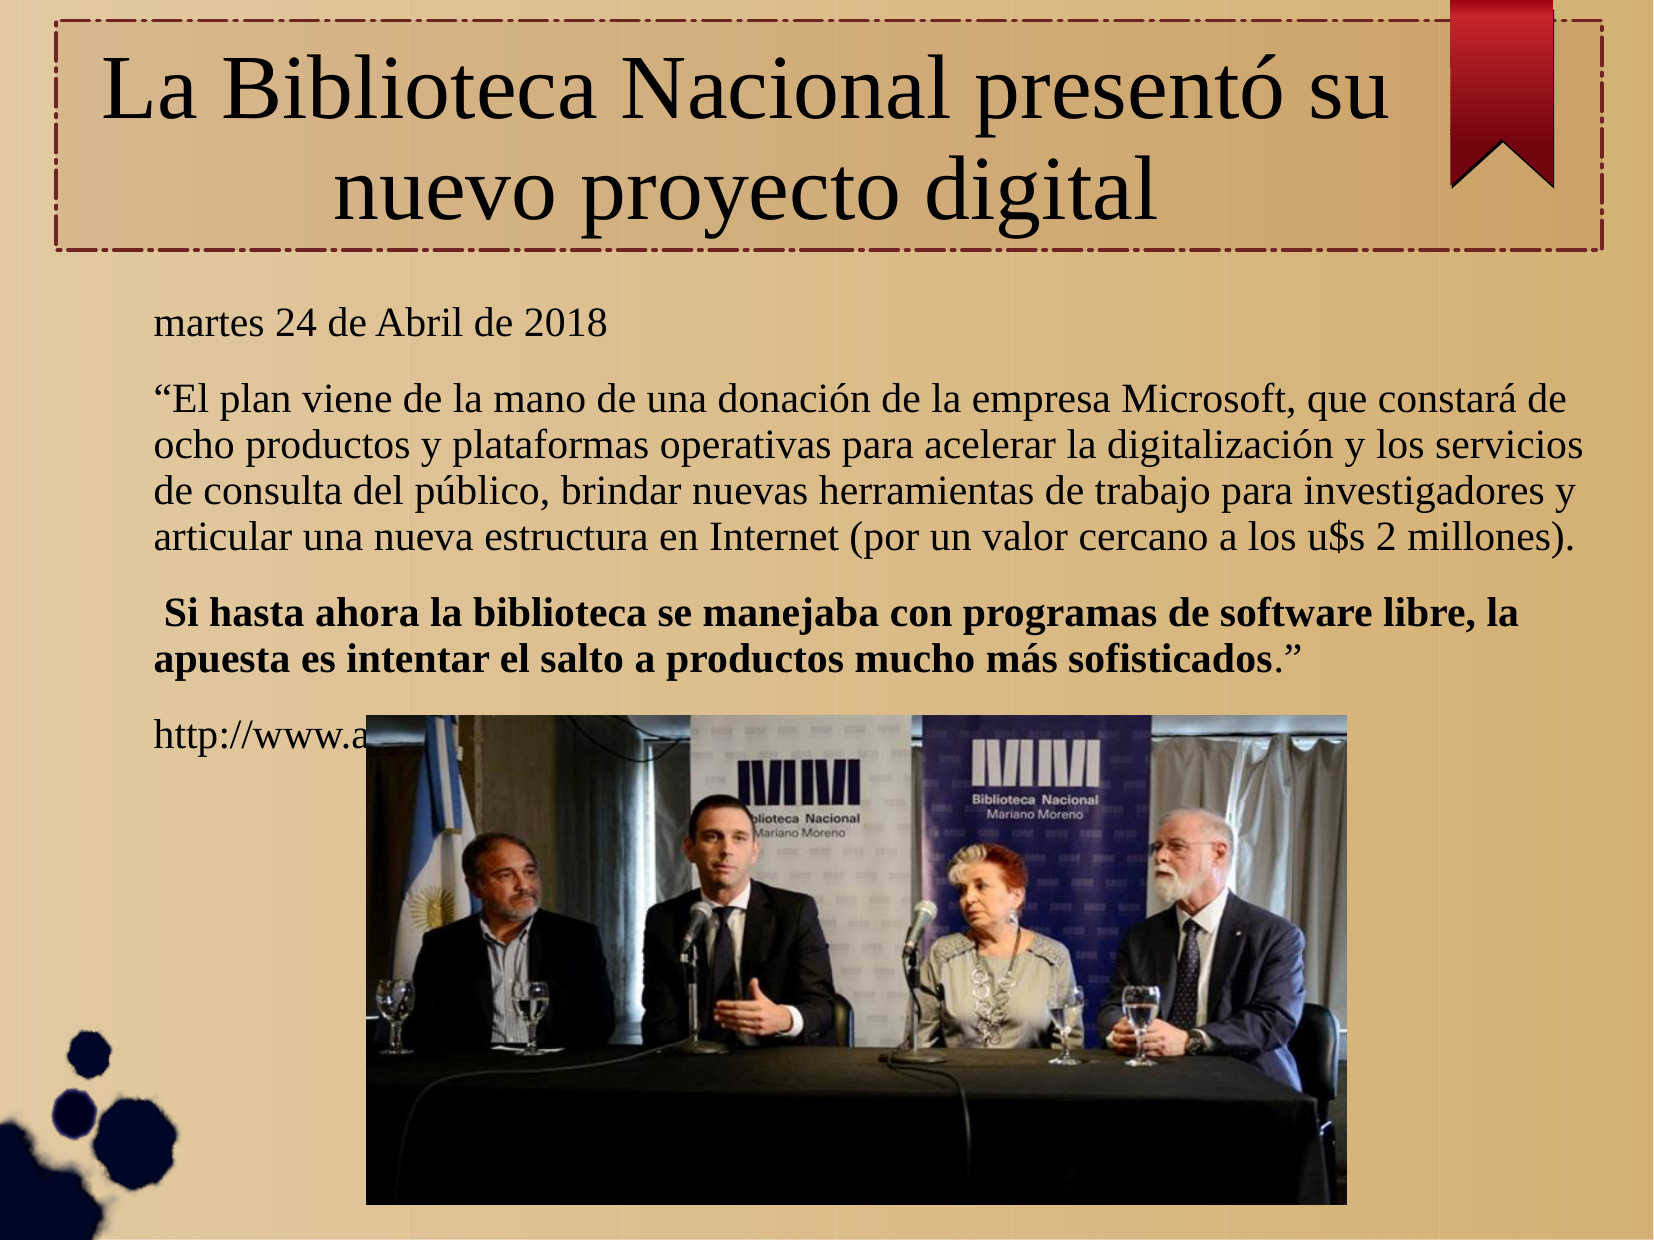

# La Biblioteca Nacional presentó su nuevo proyecto digital
martes 24 de Abril de 2018
“El plan viene de la mano de una donación de la empresa Microsoft, que constará de ocho productos y plataformas operativas para acelerar la digitalización y los servicios de consulta del público, brindar nuevas herramientas de trabajo para investigadores y articular una nueva estructura en Internet (por un valor cercano a los u$s 2 millones).
 Si hasta ahora la biblioteca se manejaba con programas de software libre, la apuesta es intentar el salto a productos mucho más sofisticados.”
http://www.ambito.com/919234